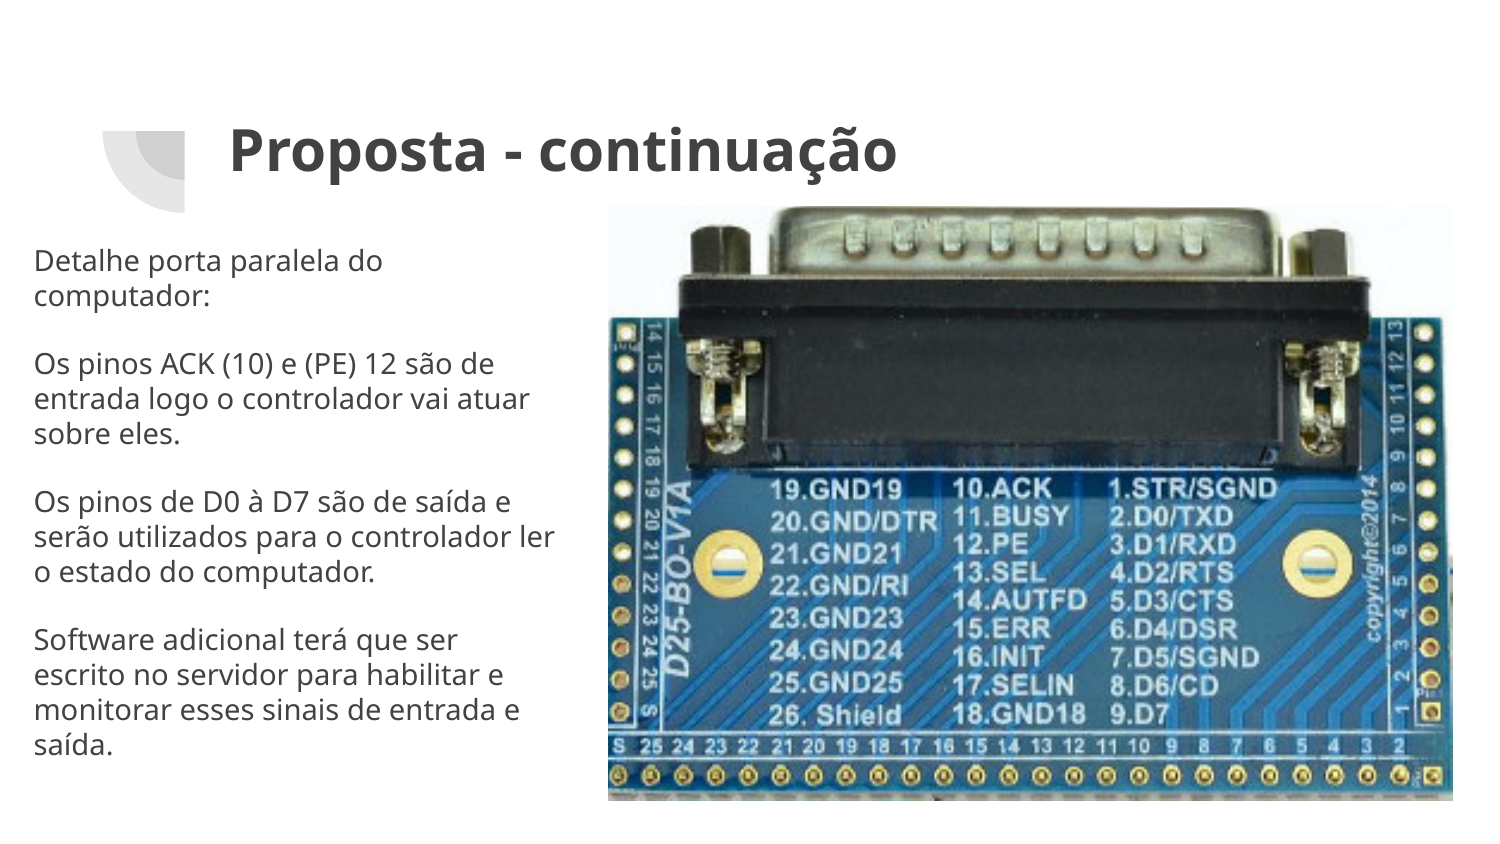

# Proposta - continuação
Detalhe porta paralela do computador:
Os pinos ACK (10) e (PE) 12 são de entrada logo o controlador vai atuar sobre eles.
Os pinos de D0 à D7 são de saída e serão utilizados para o controlador ler o estado do computador.
Software adicional terá que ser escrito no servidor para habilitar e monitorar esses sinais de entrada e saída.